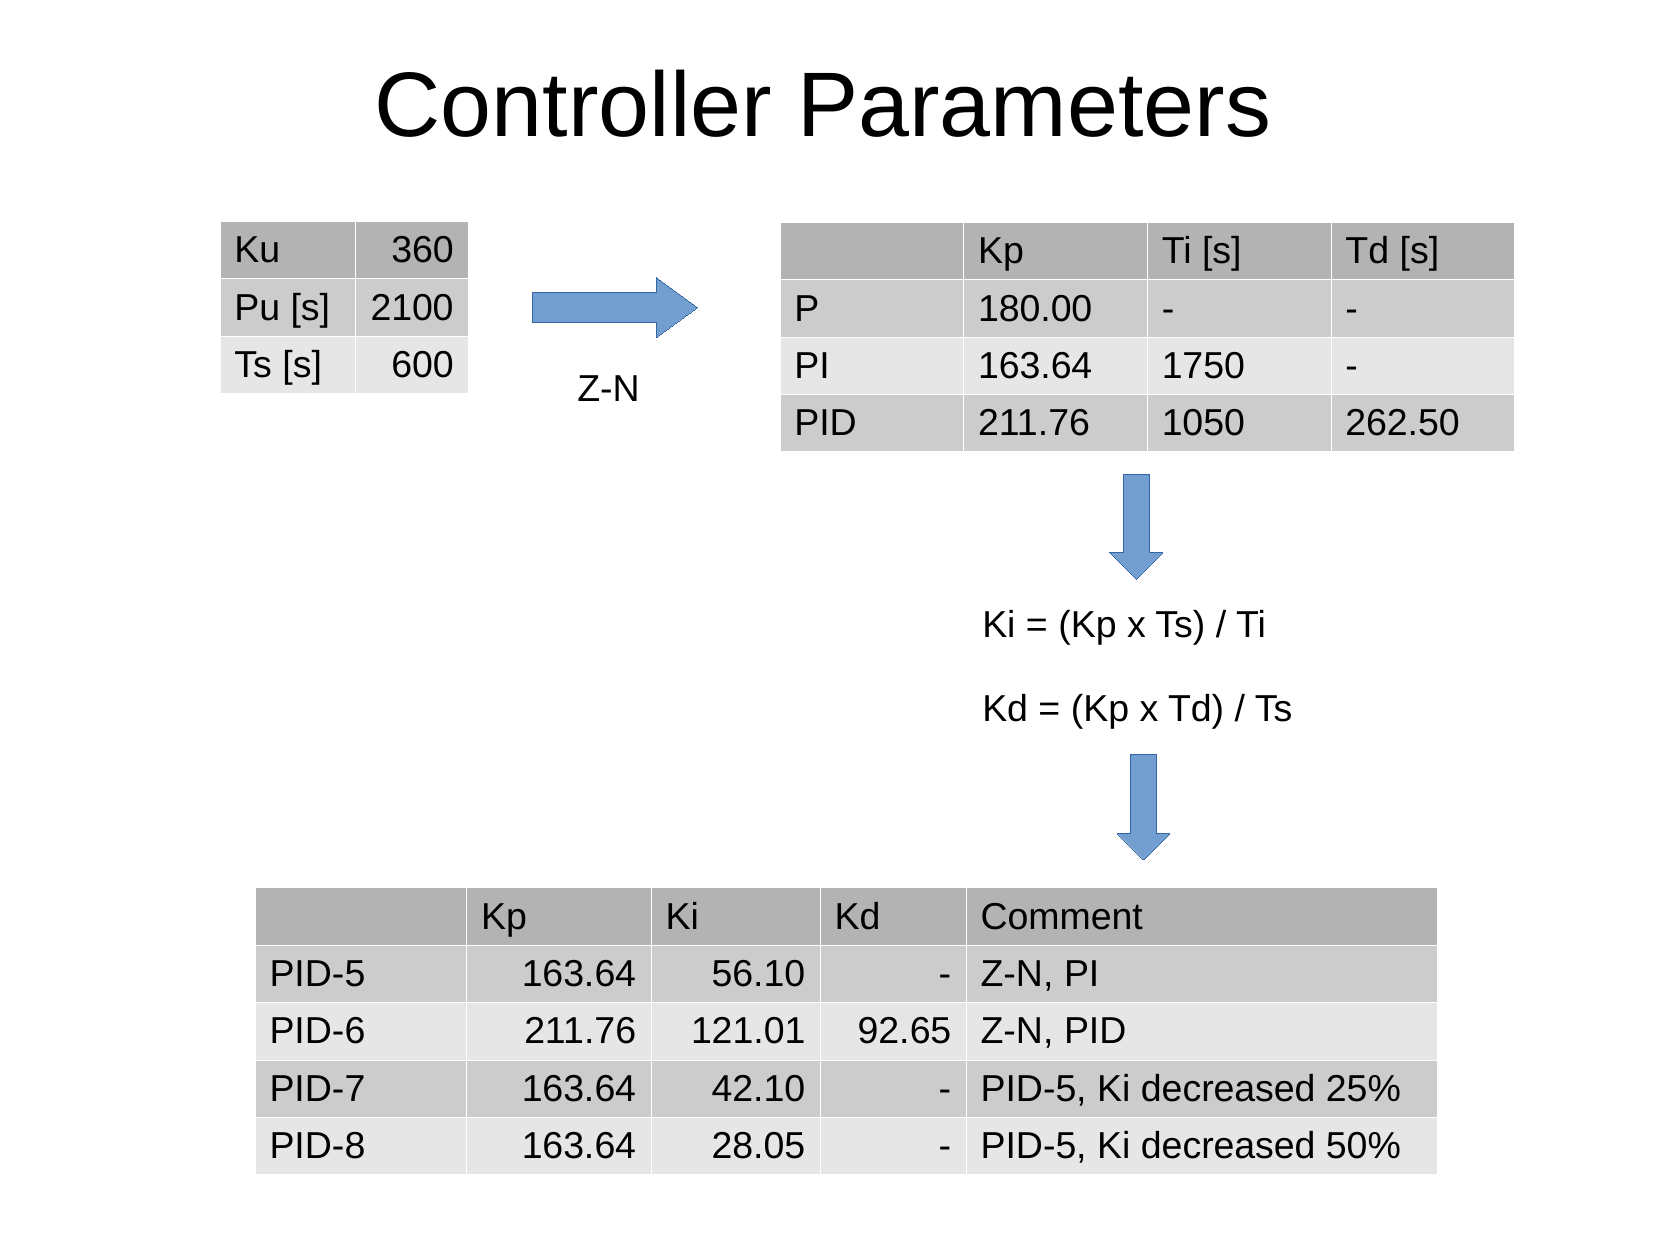

# Controller Parameters
| Ku | 360 |
| --- | --- |
| Pu [s] | 2100 |
| Ts [s] | 600 |
| | Kp | Ti [s] | Td [s] |
| --- | --- | --- | --- |
| P | 180.00 | - | - |
| PI | 163.64 | 1750 | - |
| PID | 211.76 | 1050 | 262.50 |
Z-N
Ki = (Kp x Ts) / Ti
Kd = (Kp x Td) / Ts
| | Kp | Ki | Kd | Comment |
| --- | --- | --- | --- | --- |
| PID-5 | 163.64 | 56.10 | - | Z-N, PI |
| PID-6 | 211.76 | 121.01 | 92.65 | Z-N, PID |
| PID-7 | 163.64 | 42.10 | - | PID-5, Ki decreased 25% |
| PID-8 | 163.64 | 28.05 | - | PID-5, Ki decreased 50% |